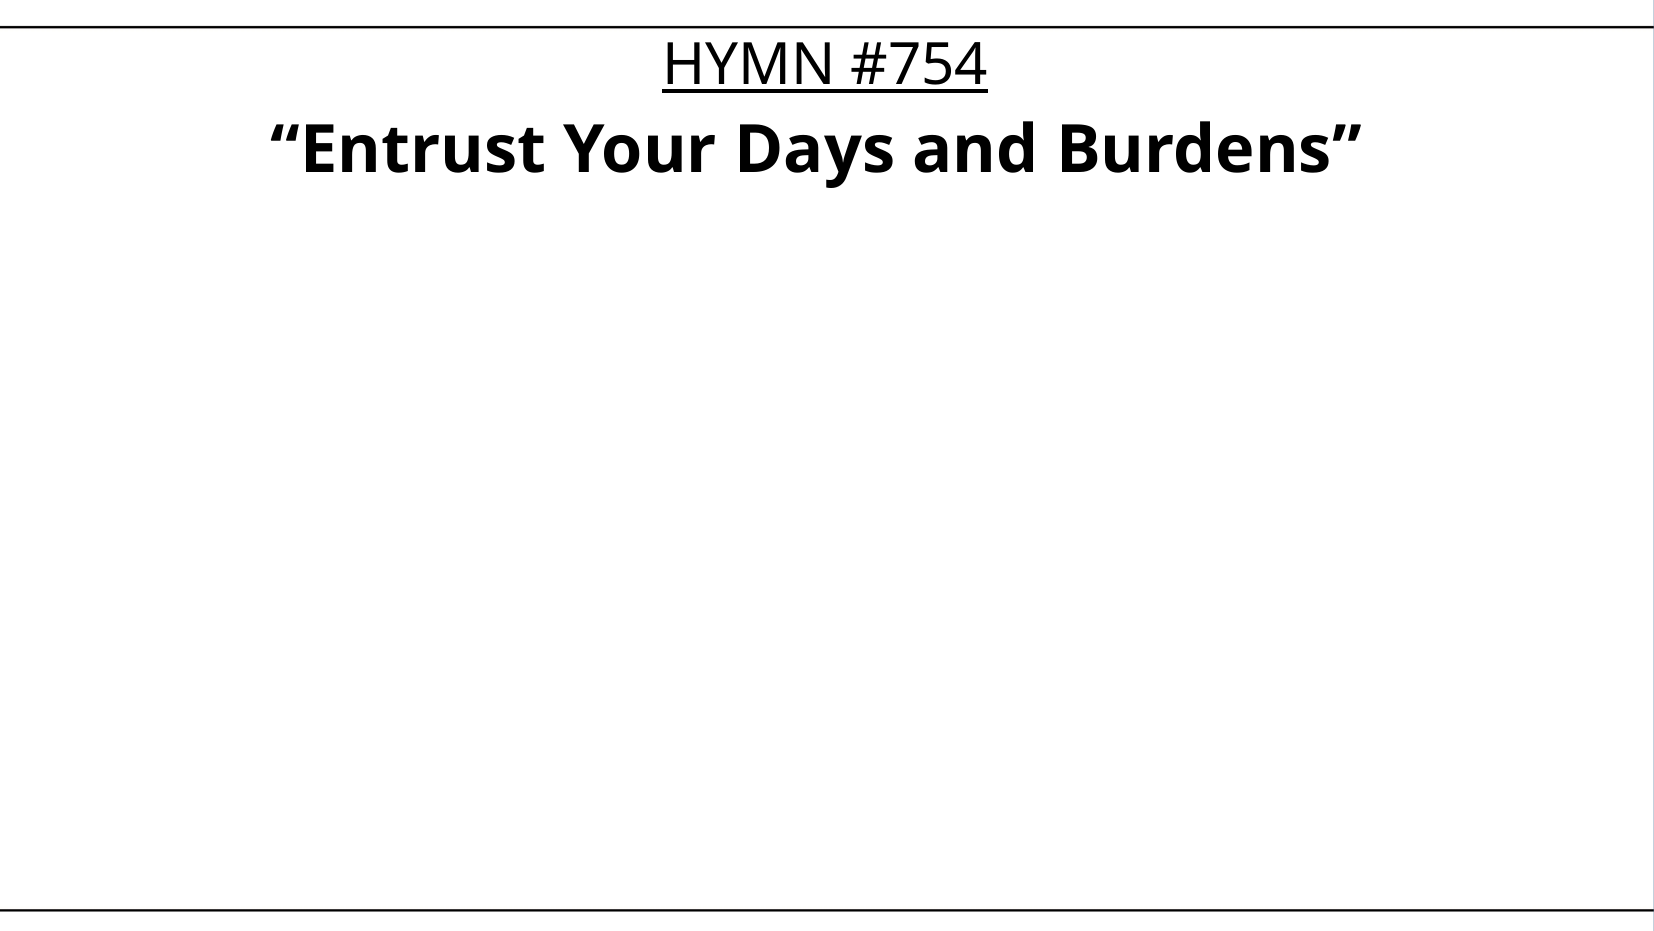

HYMN #754
“Entrust Your Days and Burdens”